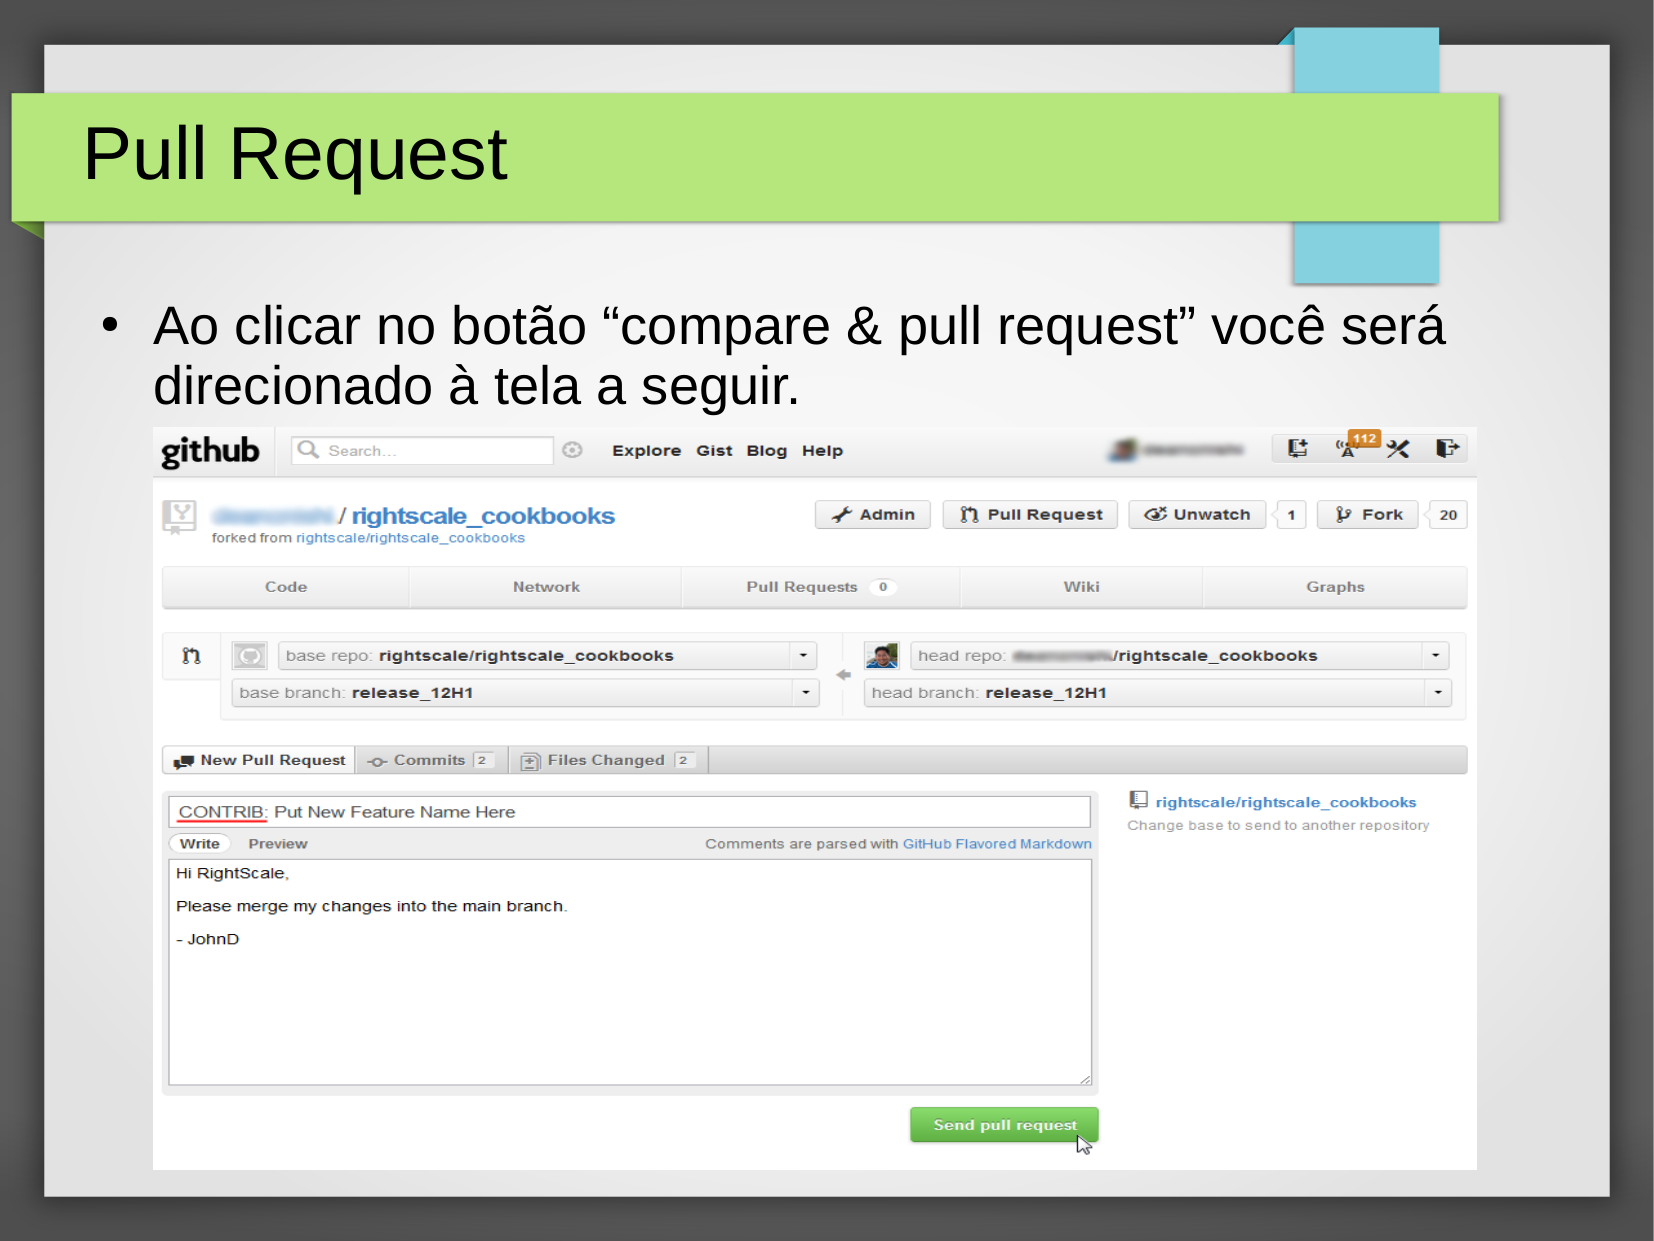

# Pull Request
Ao clicar no botão “compare & pull request” você será direcionado à tela a seguir.